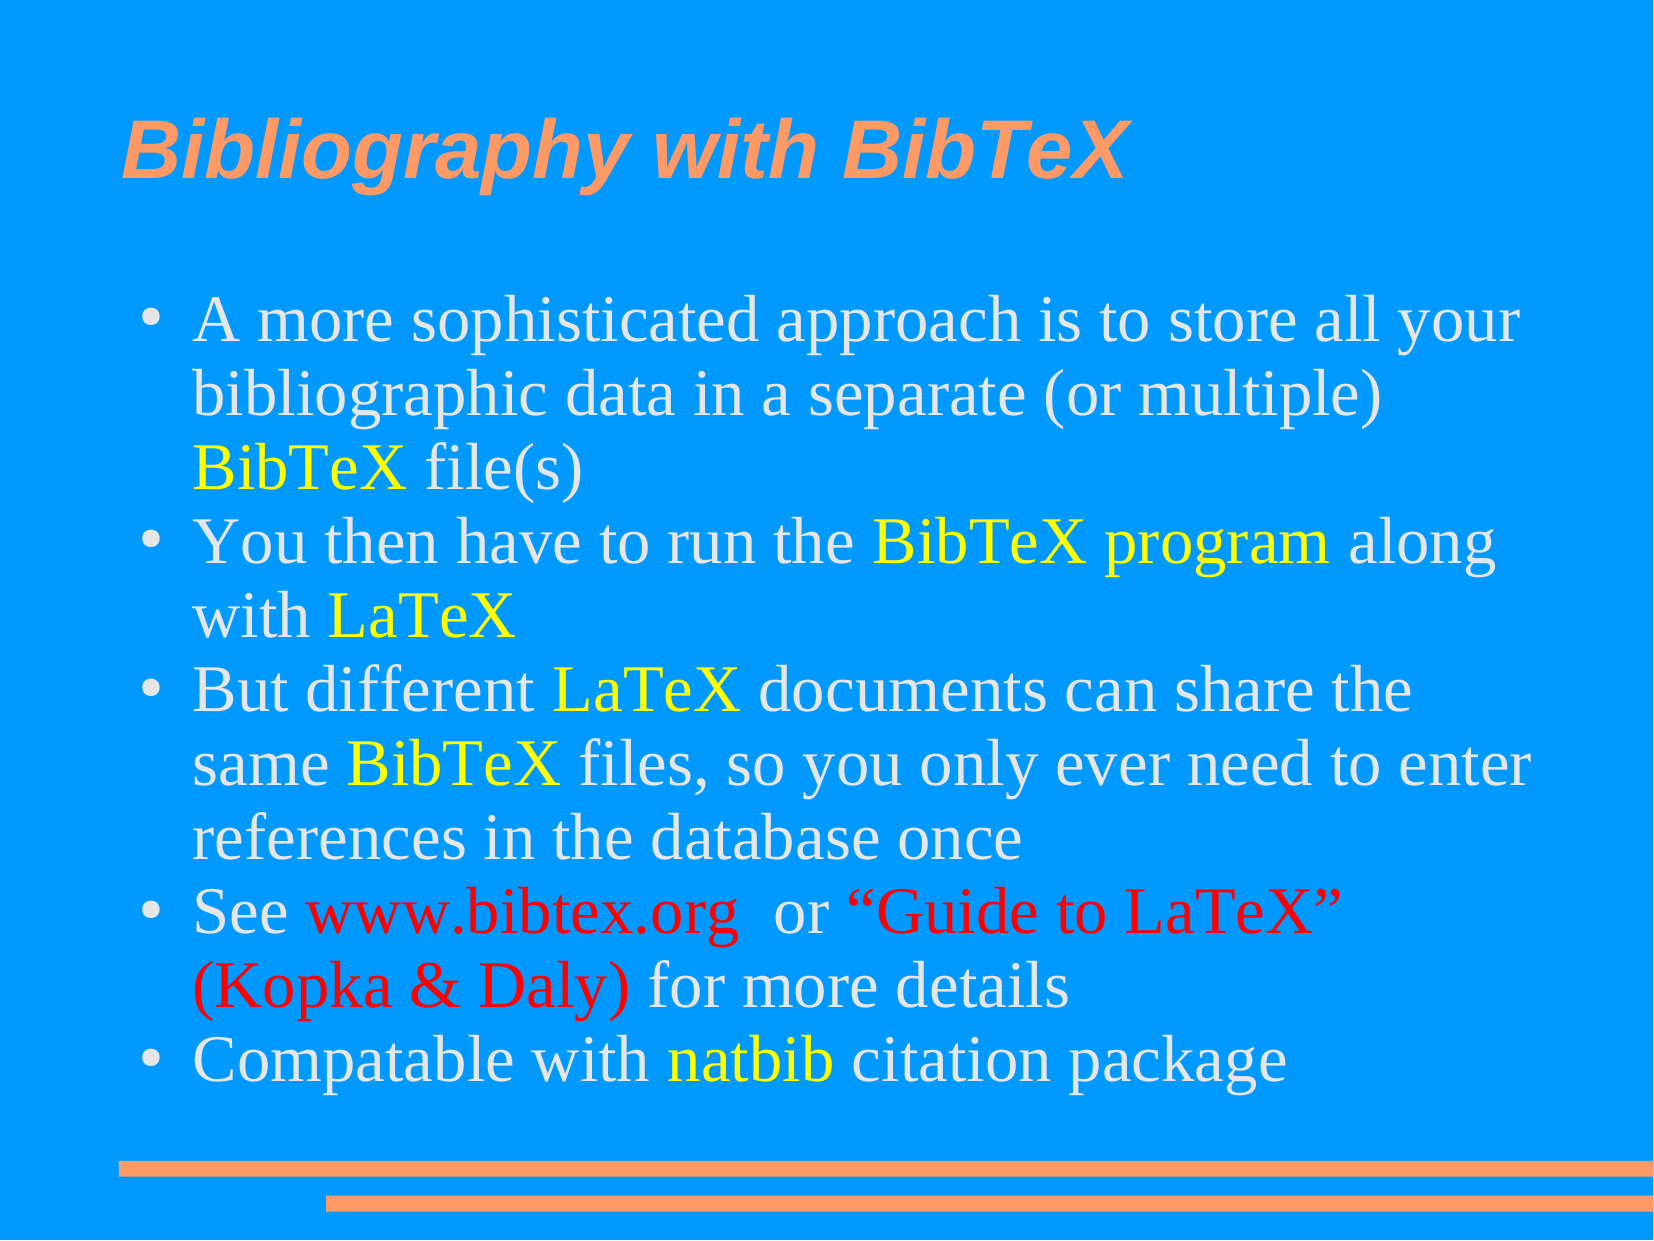

# Bibliography with BibTeX
A more sophisticated approach is to store all your bibliographic data in a separate (or multiple) BibTeX file(s)
You then have to run the BibTeX program along with LaTeX
But different LaTeX documents can share the same BibTeX files, so you only ever need to enter references in the database once
See www.bibtex.org or “Guide to LaTeX” (Kopka & Daly) for more details
Compatable with natbib citation package